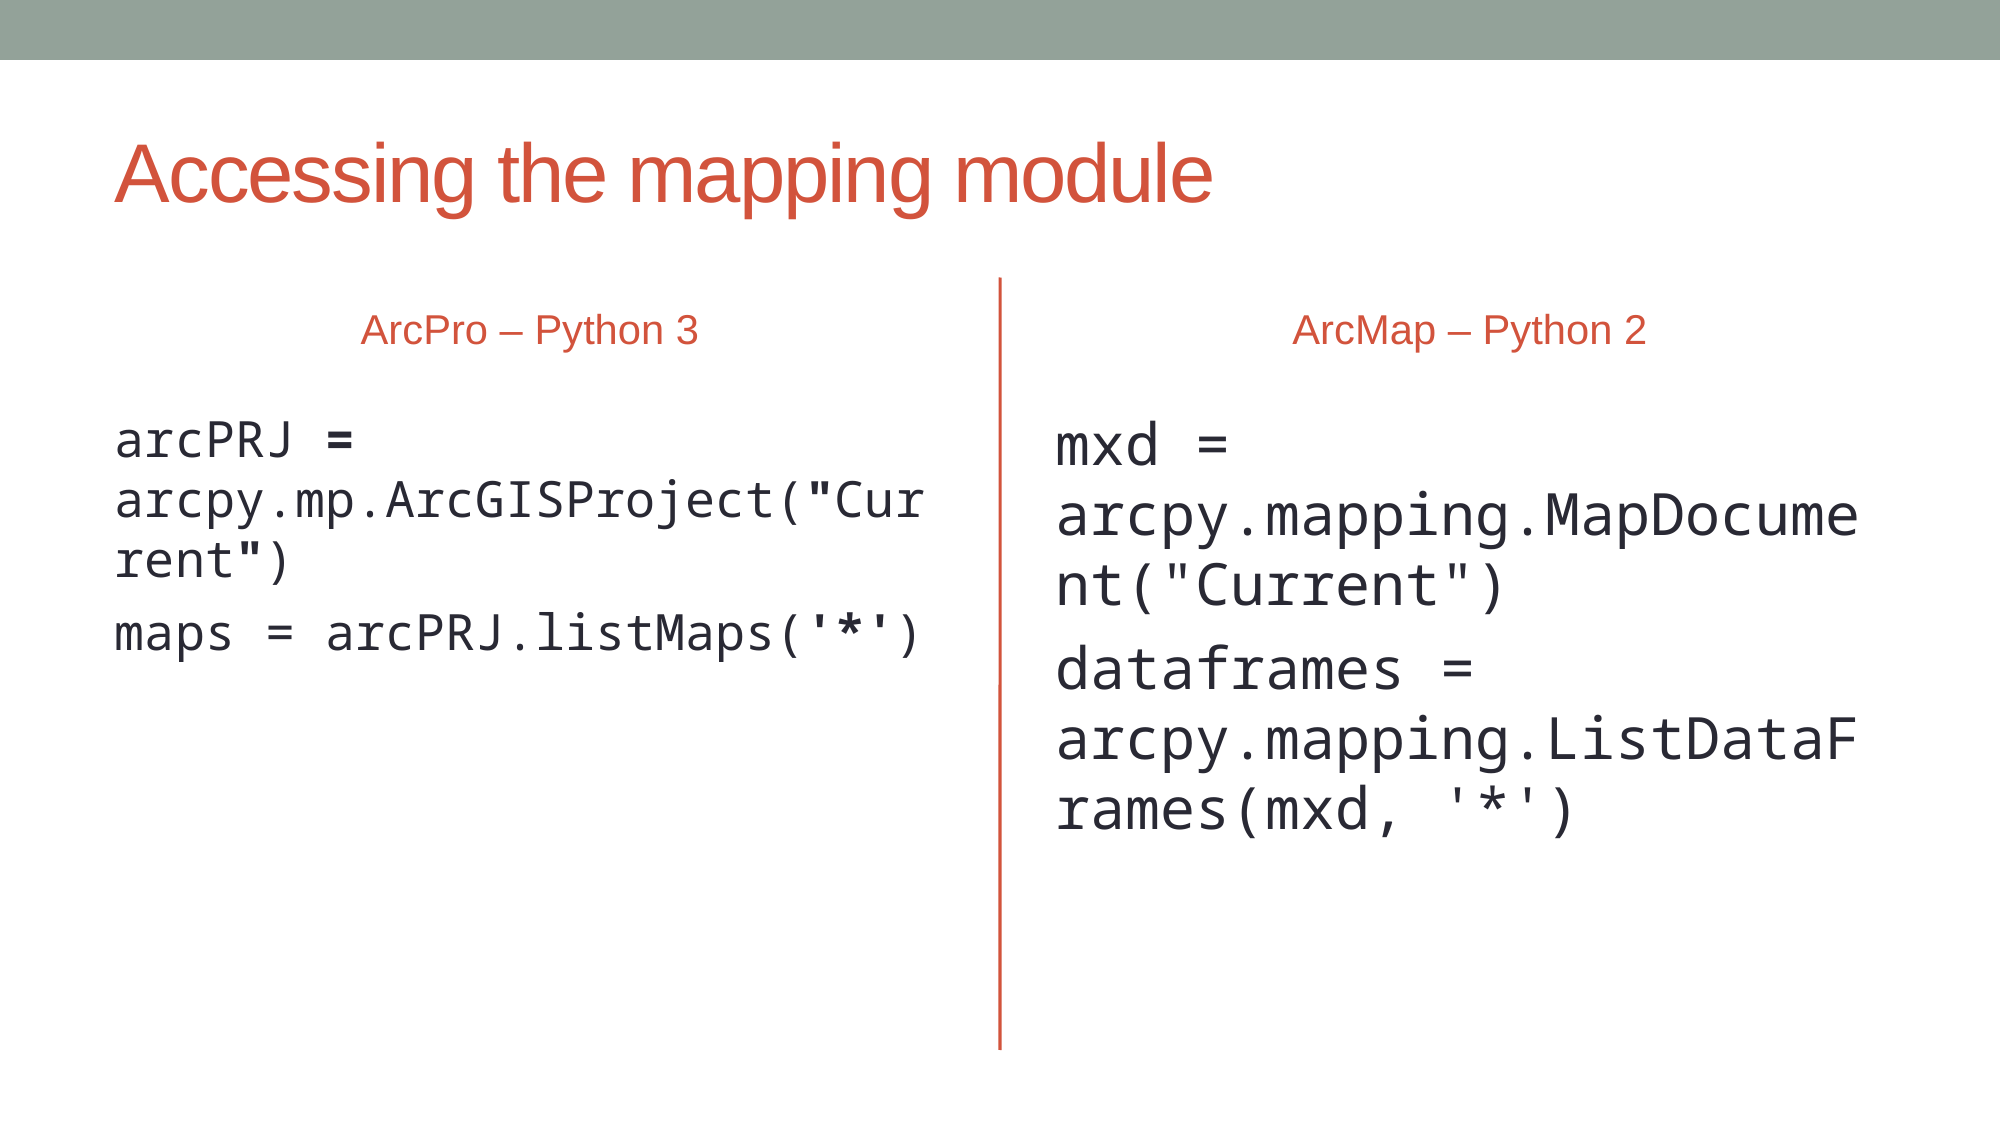

# Accessing the mapping module
ArcPro – Python 3
ArcMap – Python 2
arcPRJ = arcpy.mp.ArcGISProject("Current")
maps = arcPRJ.listMaps('*')
mxd = arcpy.mapping.MapDocument("Current")
dataframes = arcpy.mapping.ListDataFrames(mxd, '*')